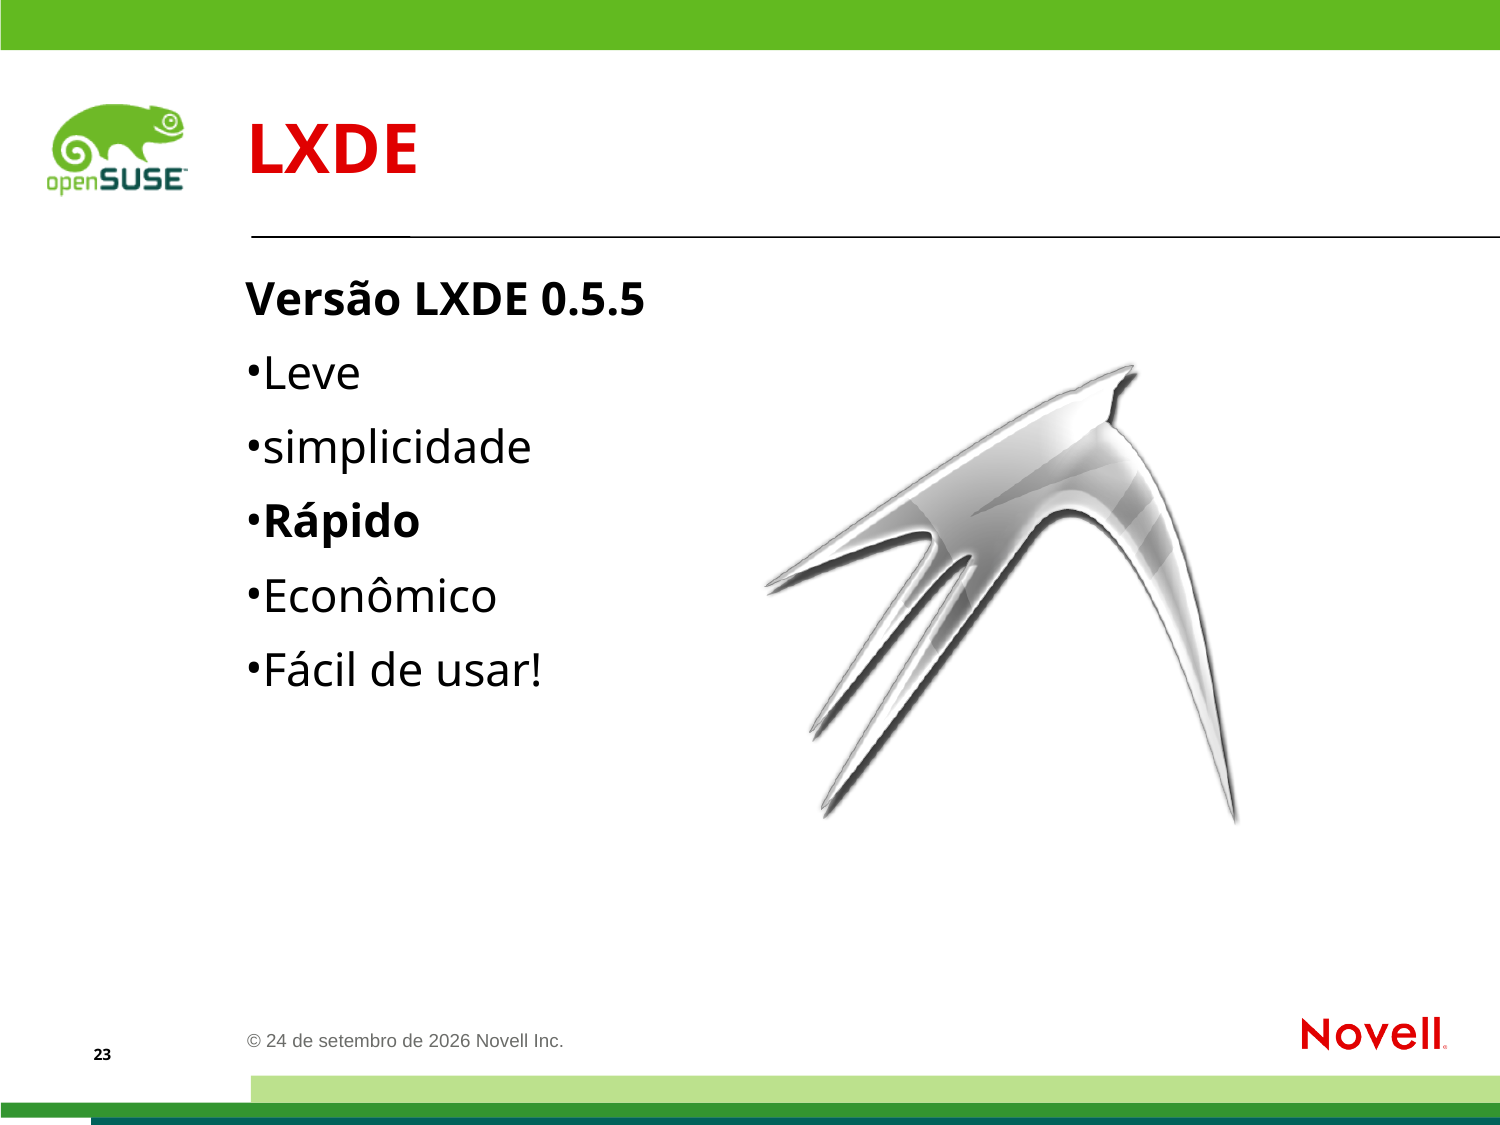

# LXDE
Versão LXDE 0.5.5
Leve
simplicidade
Rápido
Econômico
Fácil de usar!